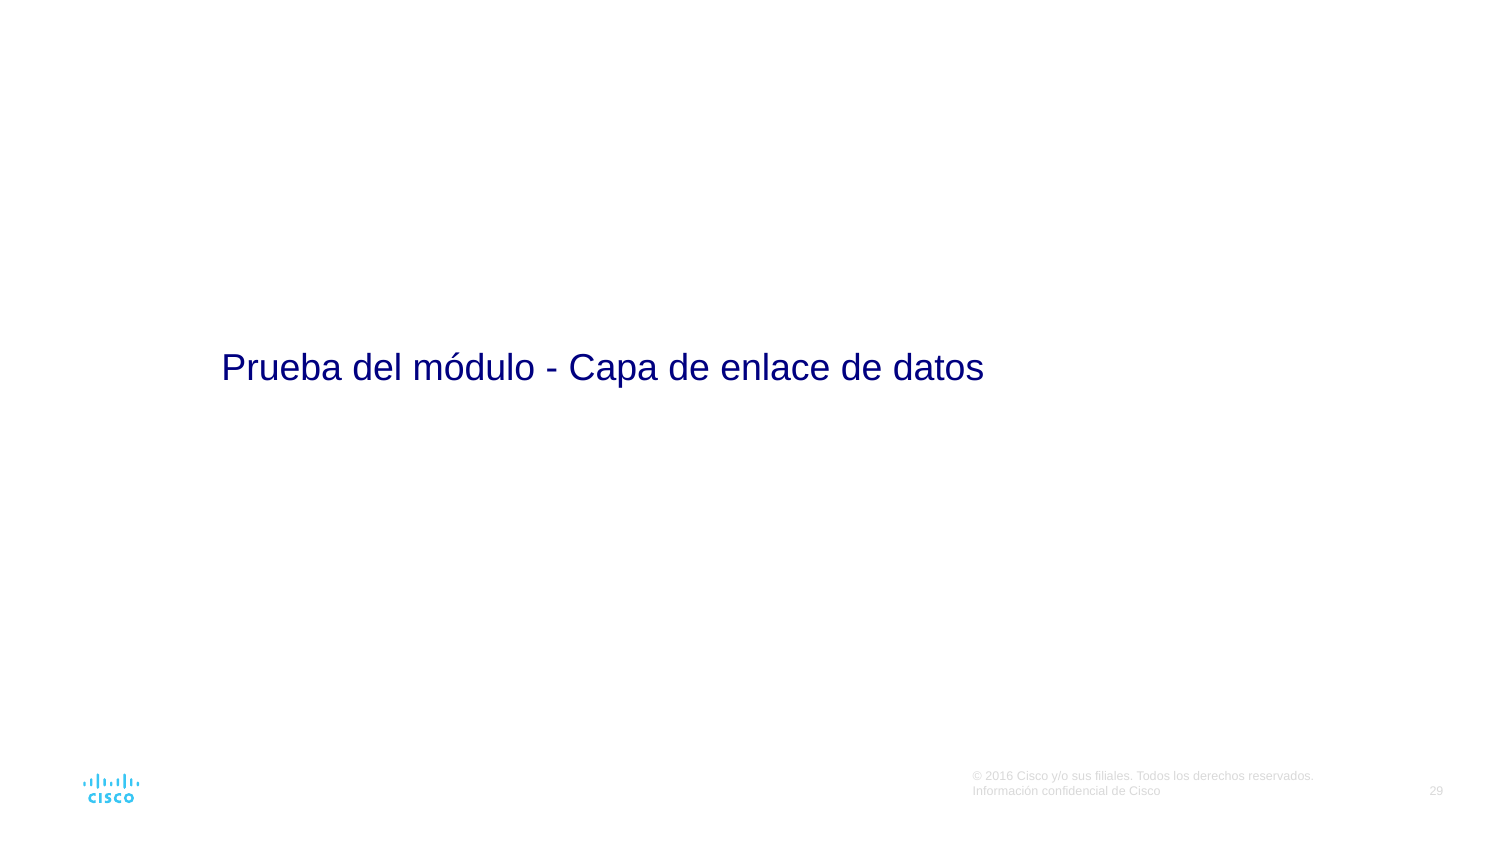

Prueba del módulo - Capa de enlace de datos